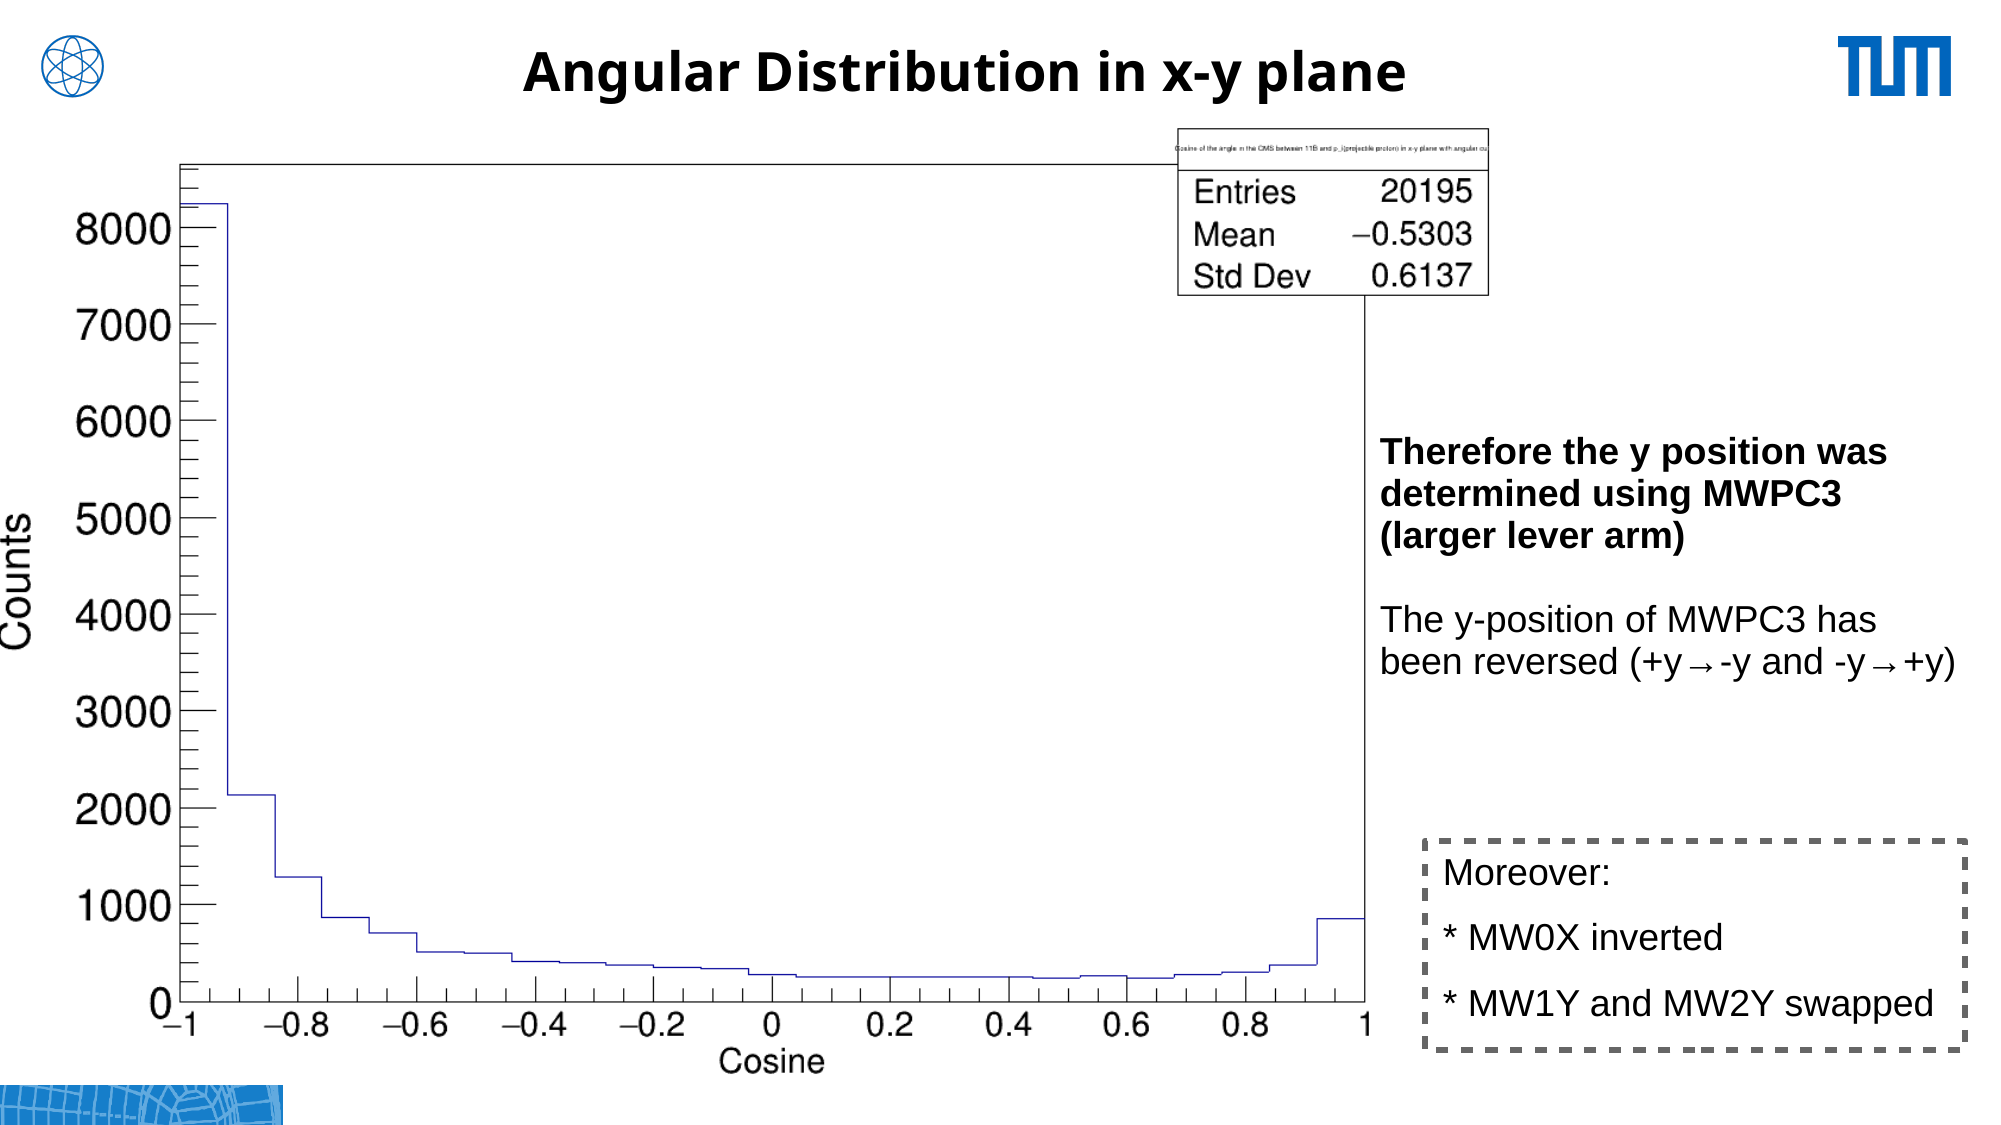

# Angular Distribution in x-y plane
Therefore the y position was determined using MWPC3
(larger lever arm)
The y-position of MWPC3 has been reversed (+y→-y and -y→+y)
Moreover:
* MW0X inverted
* MW1Y and MW2Y swapped